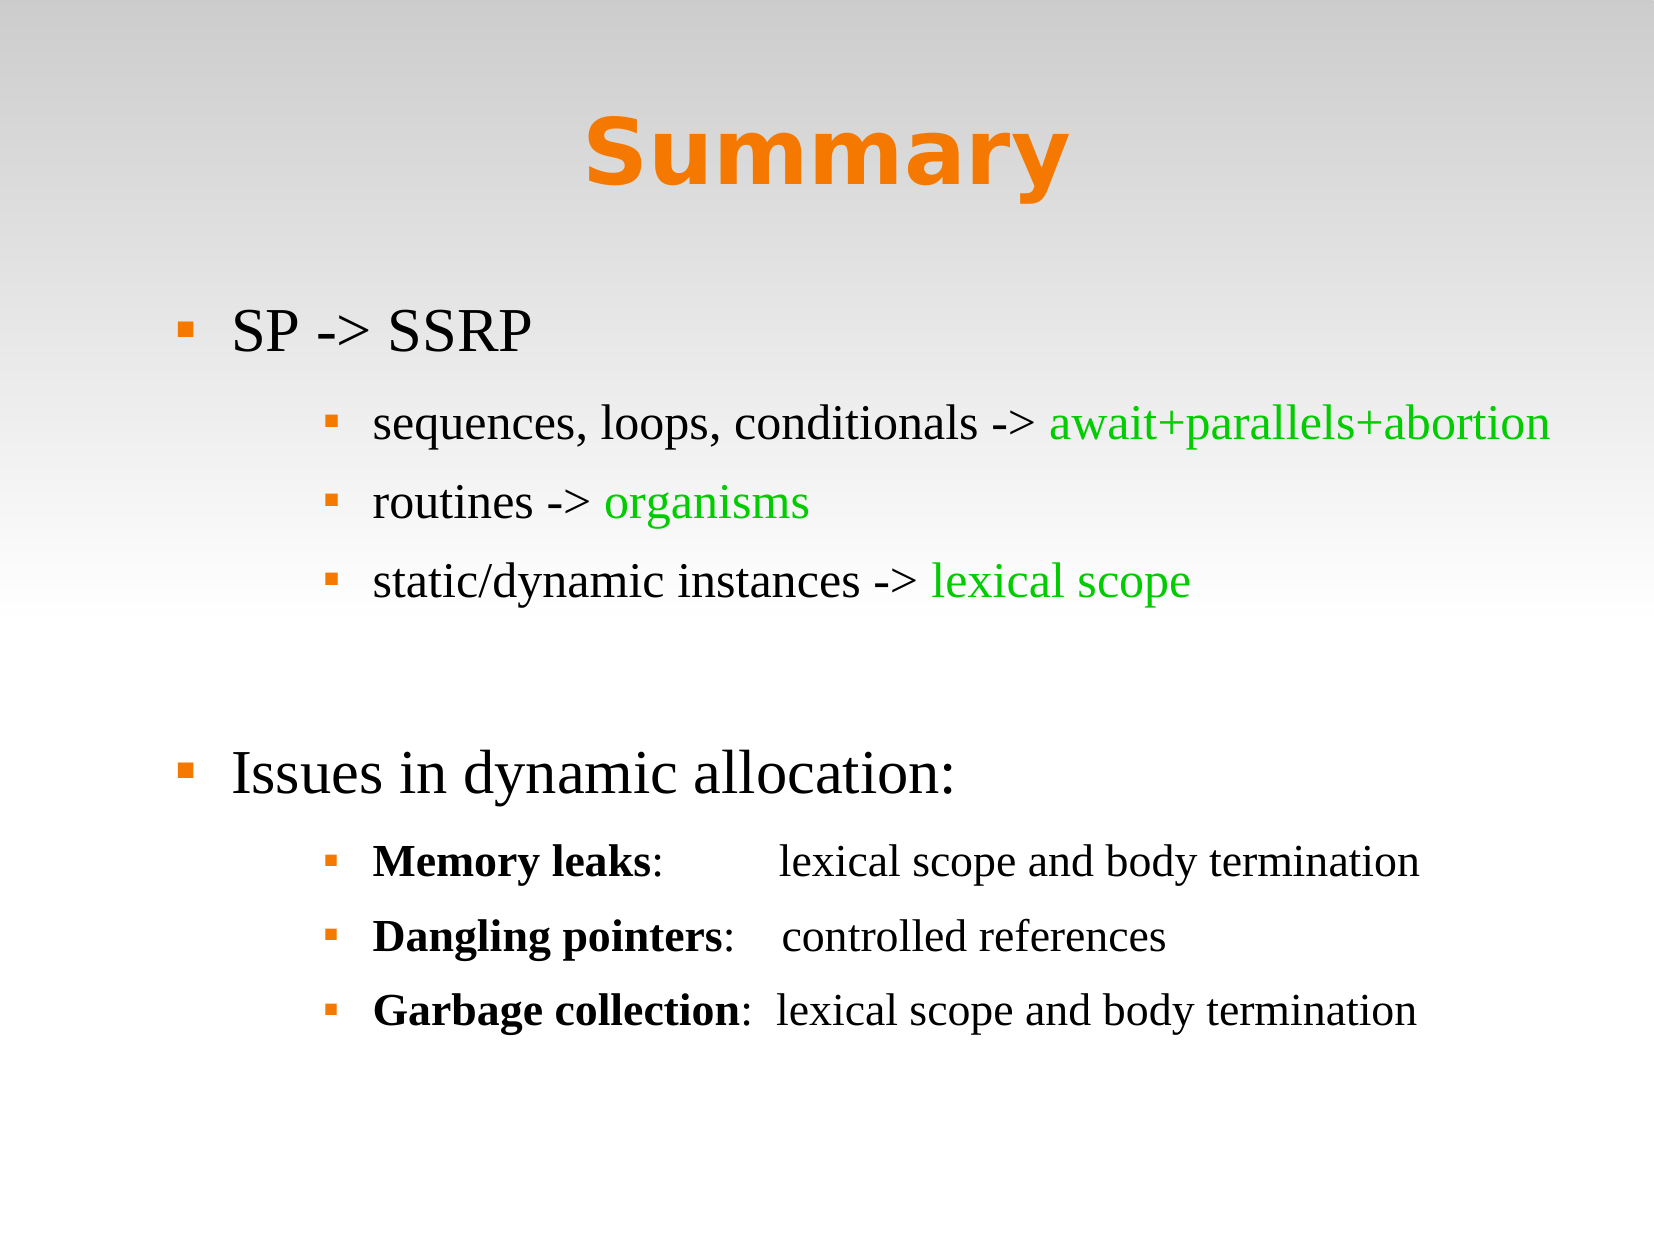

# Summary
SP -> SSRP
sequences, loops, conditionals -> await+parallels+abortion
routines -> organisms
static/dynamic instances -> lexical scope
Issues in dynamic allocation:
Memory leaks: lexical scope and body termination
Dangling pointers: controlled references
Garbage collection: lexical scope and body termination